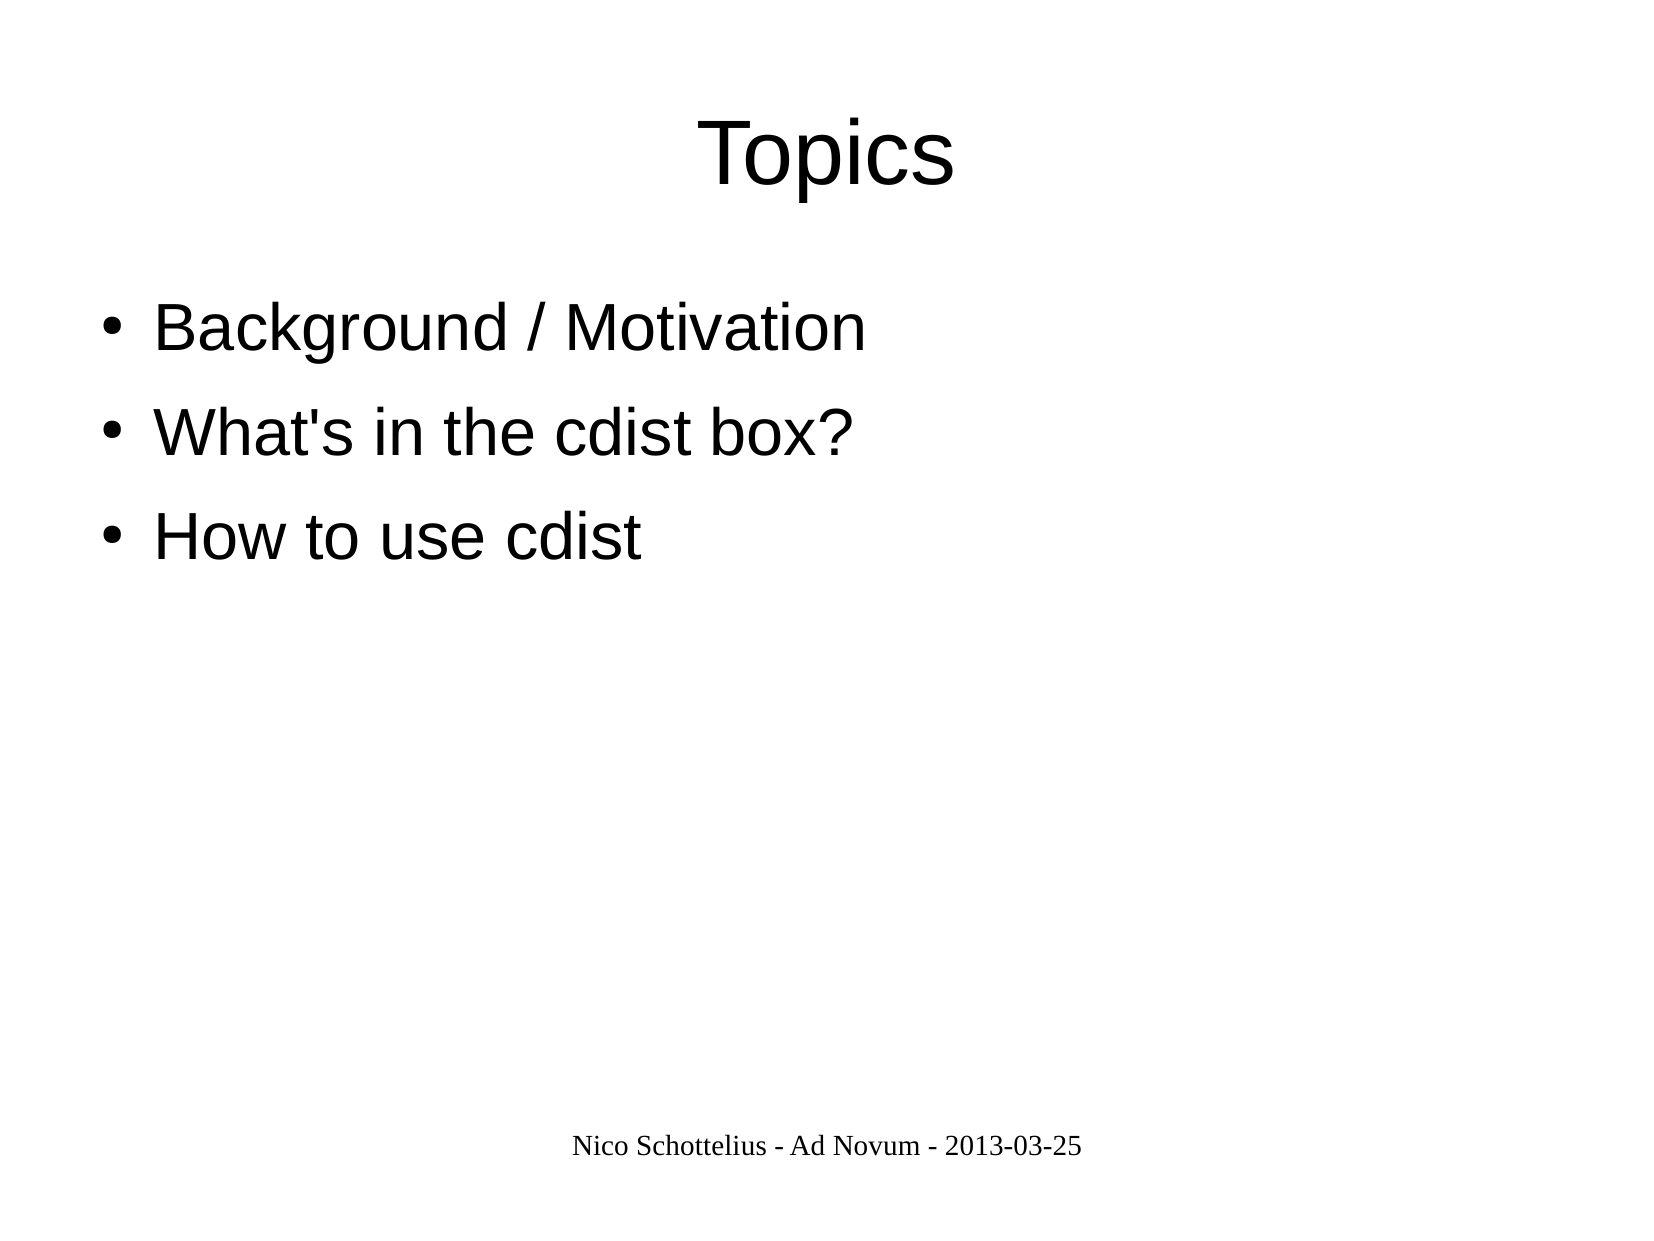

# Topics
Background / Motivation
What's in the cdist box?
How to use cdist
Nico Schottelius - Ad Novum - 2013-03-25